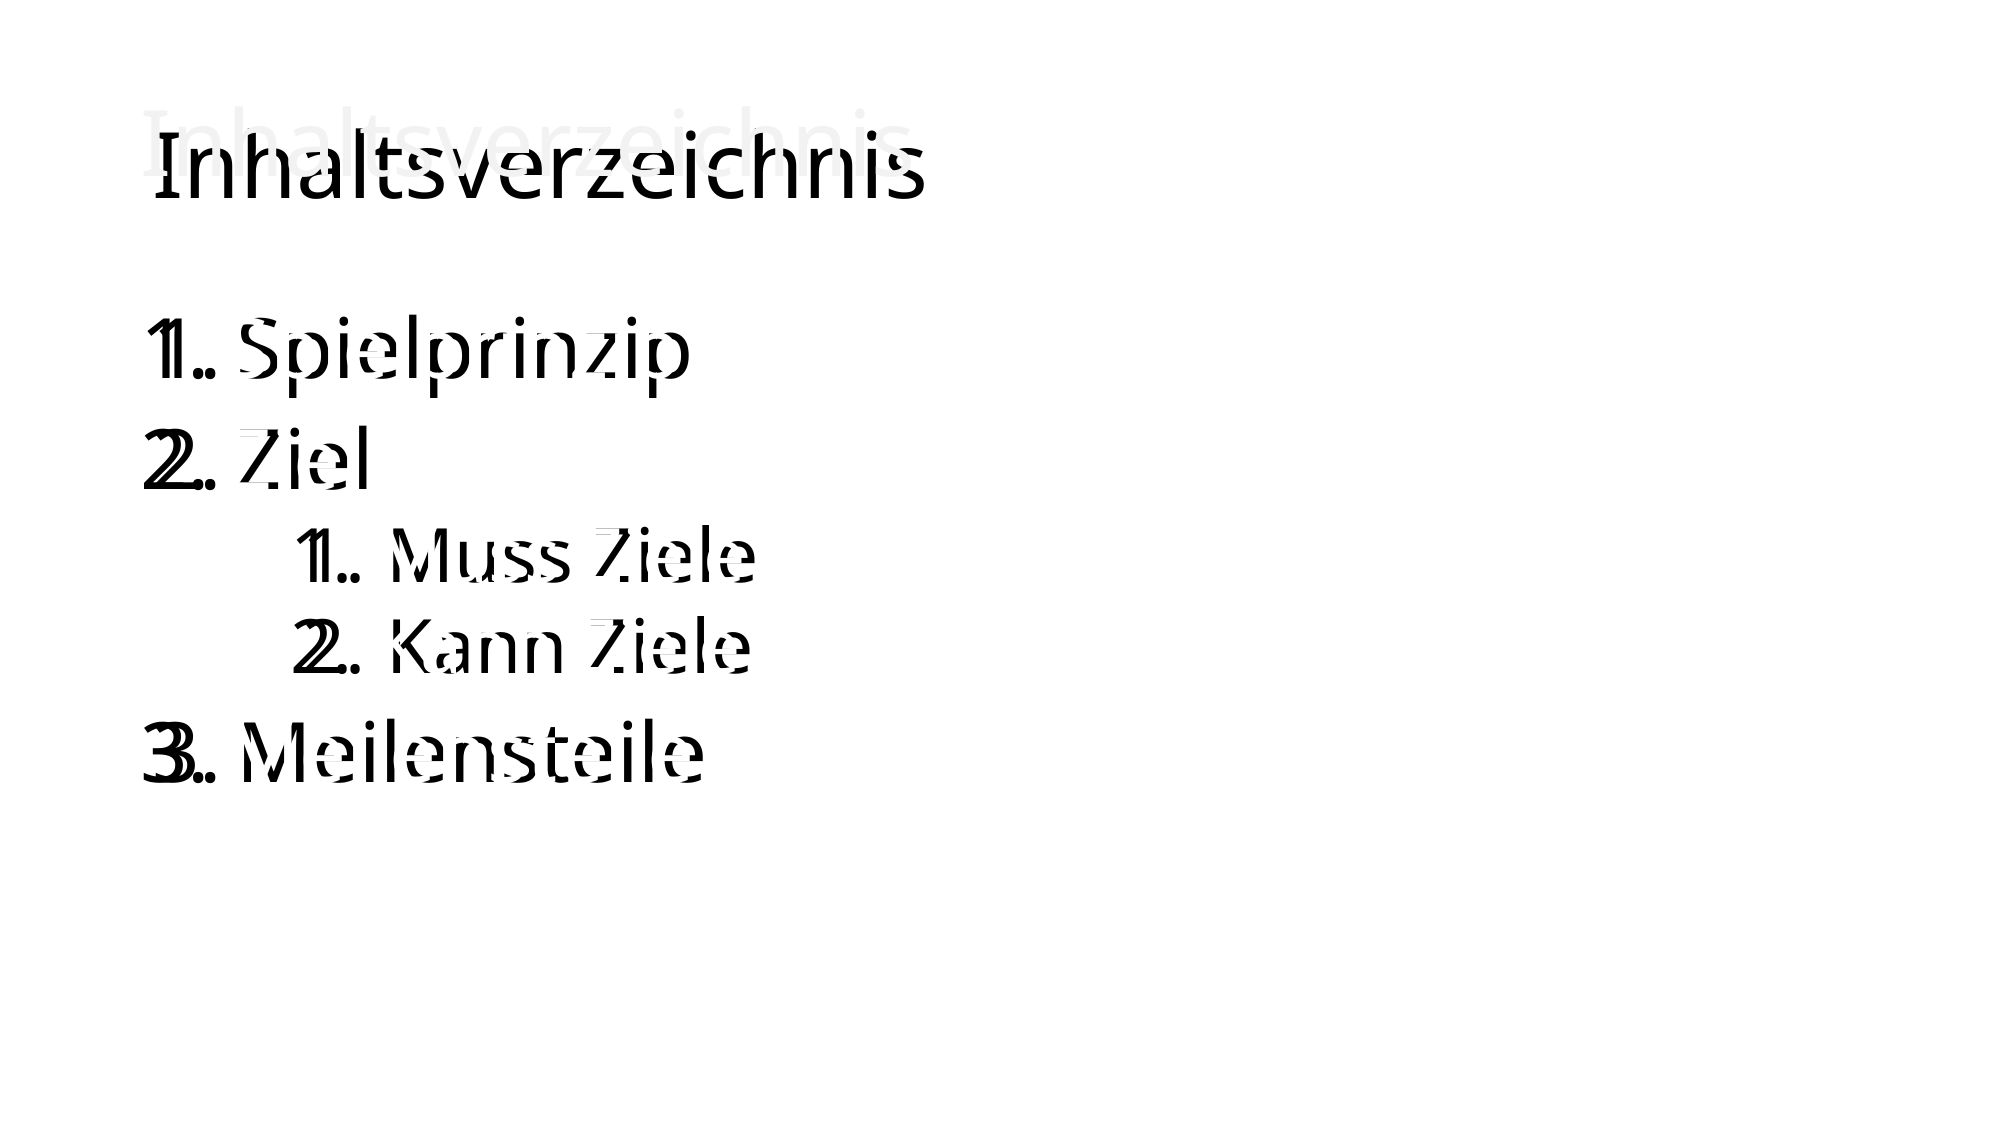

Inhaltsverzeichnis
# Inhaltsverzeichnis
Spielprinzip
Ziel
Muss Ziele
Kann Ziele
Meilensteile
Spielprinzip
Ziel
Muss Ziele
Kann Ziele
Meilensteile